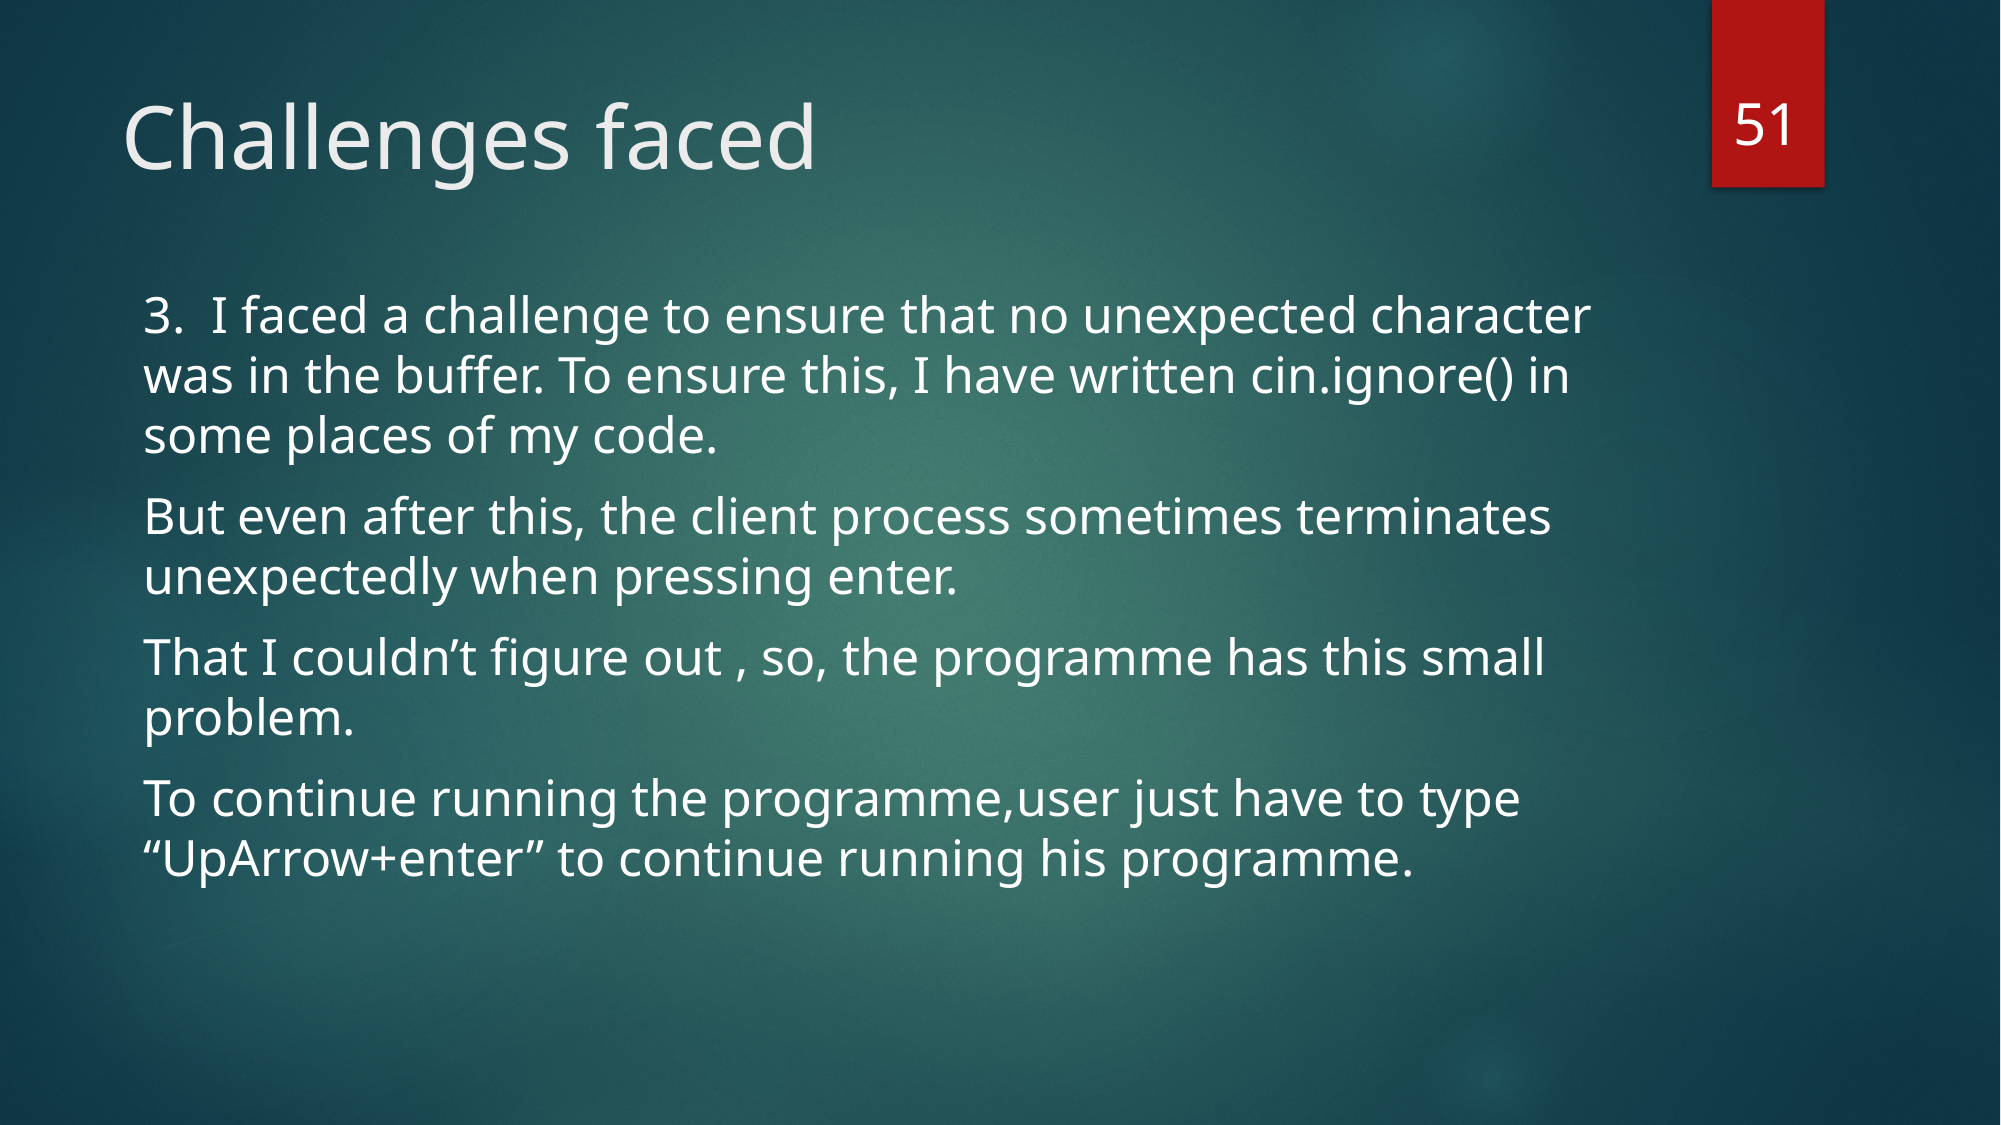

51
# Challenges faced
3. I faced a challenge to ensure that no unexpected character was in the buffer. To ensure this, I have written cin.ignore() in some places of my code.
But even after this, the client process sometimes terminates unexpectedly when pressing enter.
That I couldn’t figure out , so, the programme has this small problem.
To continue running the programme,user just have to type “UpArrow+enter” to continue running his programme.